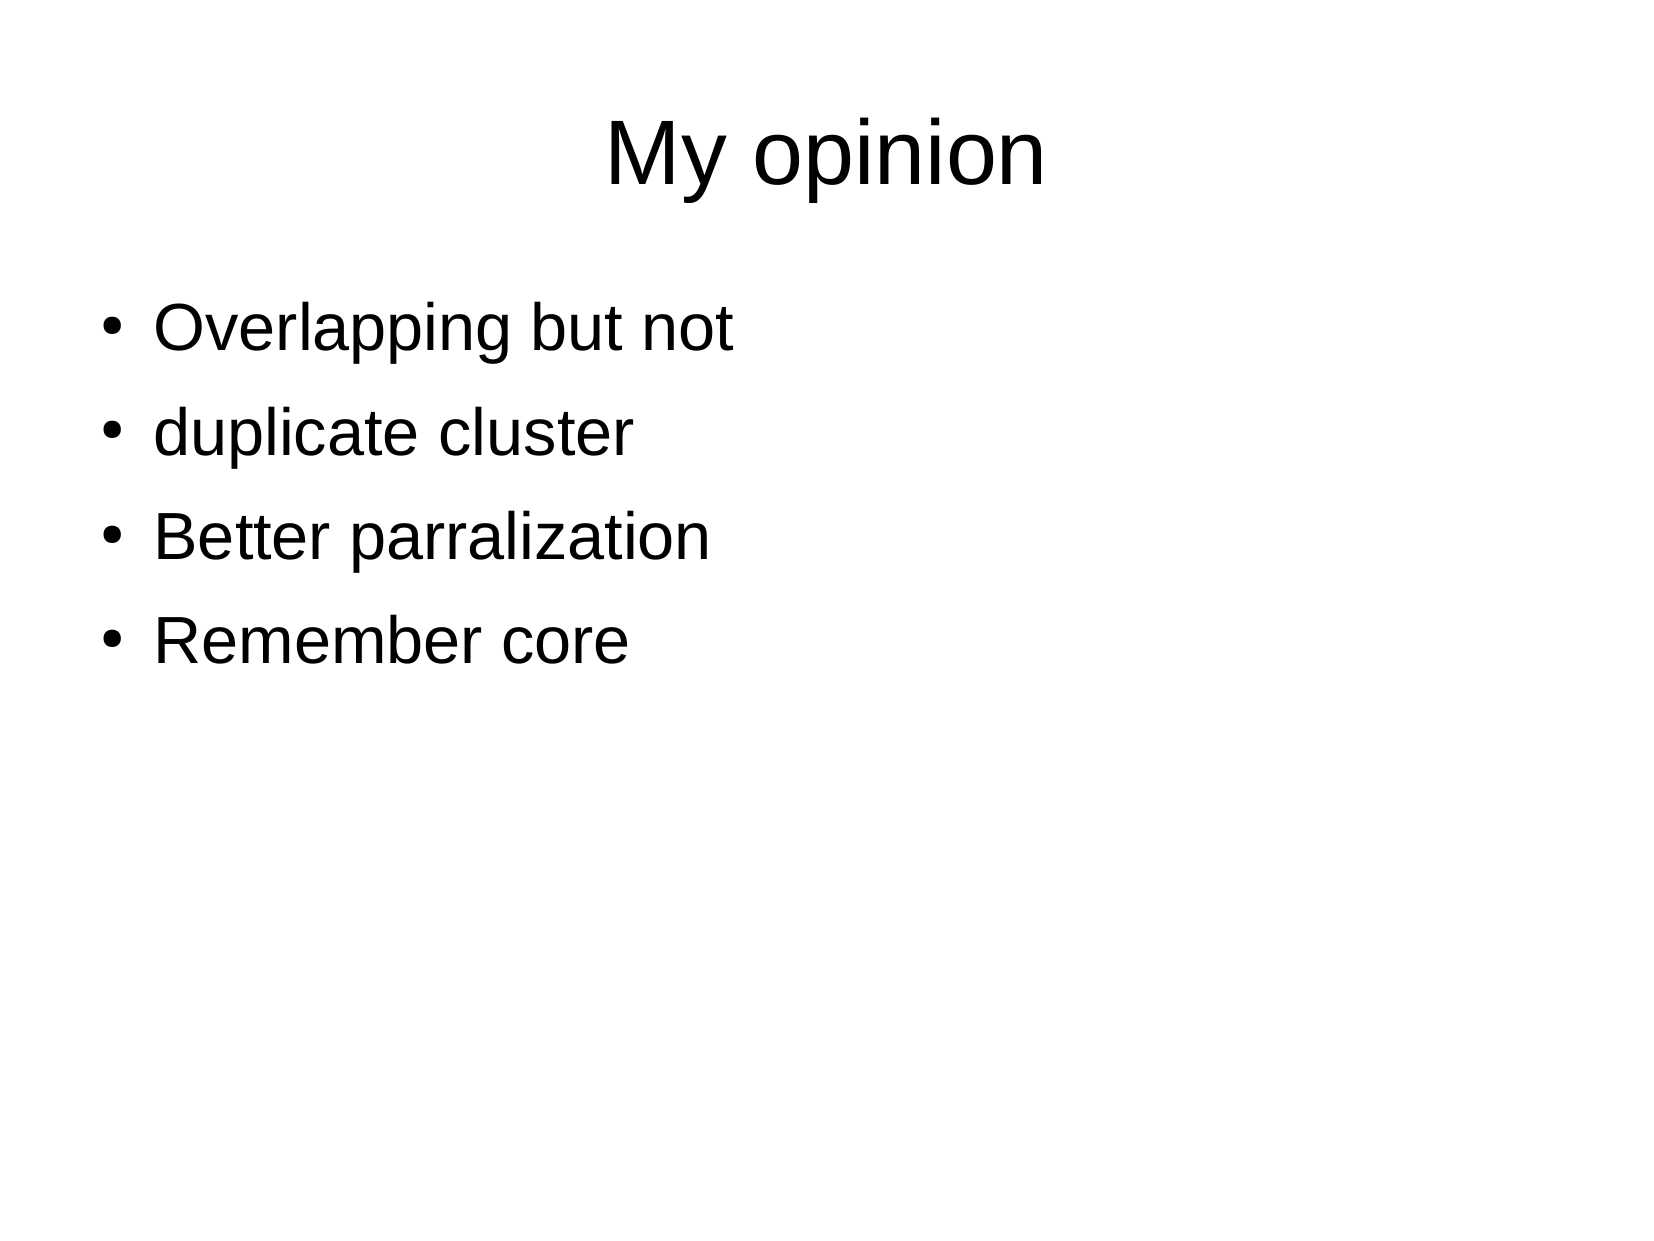

# My opinion
Overlapping but not
duplicate cluster
Better parralization
Remember core